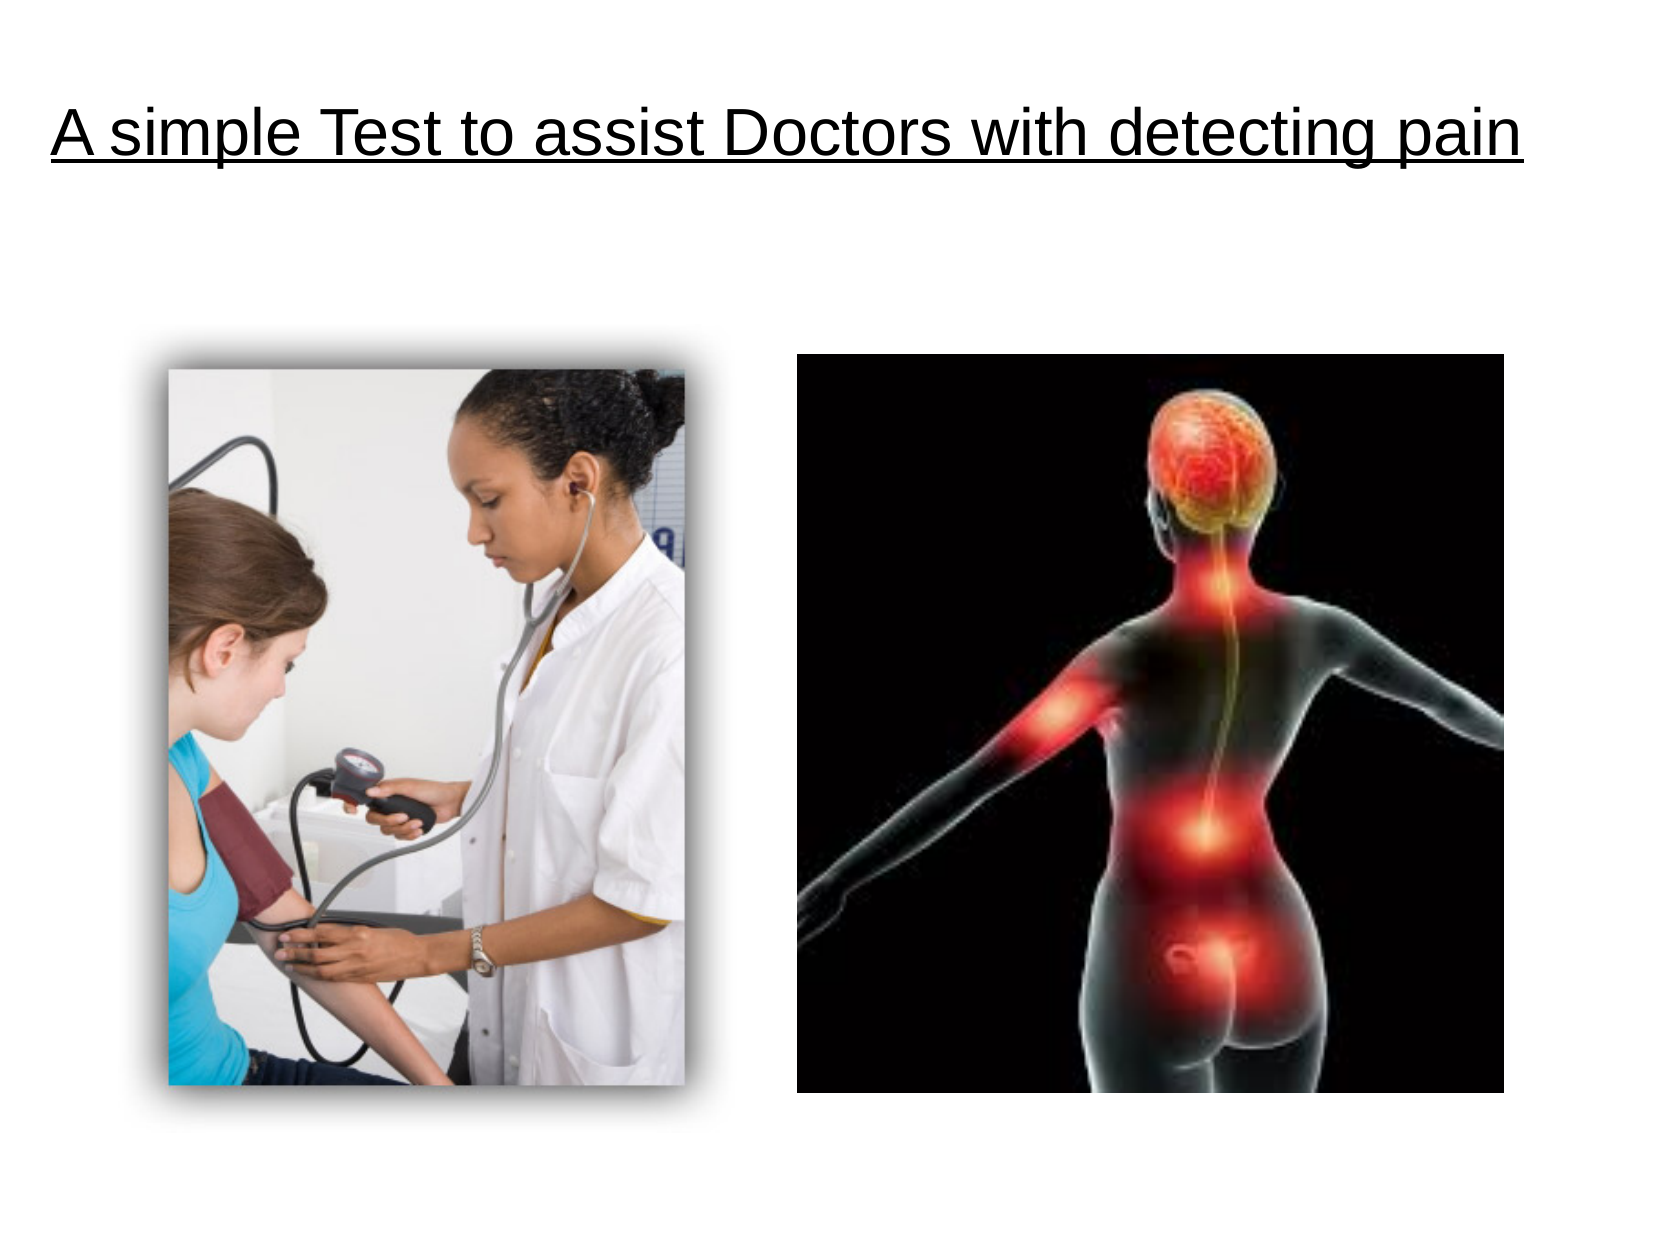

A simple Test to assist Doctors with detecting pain